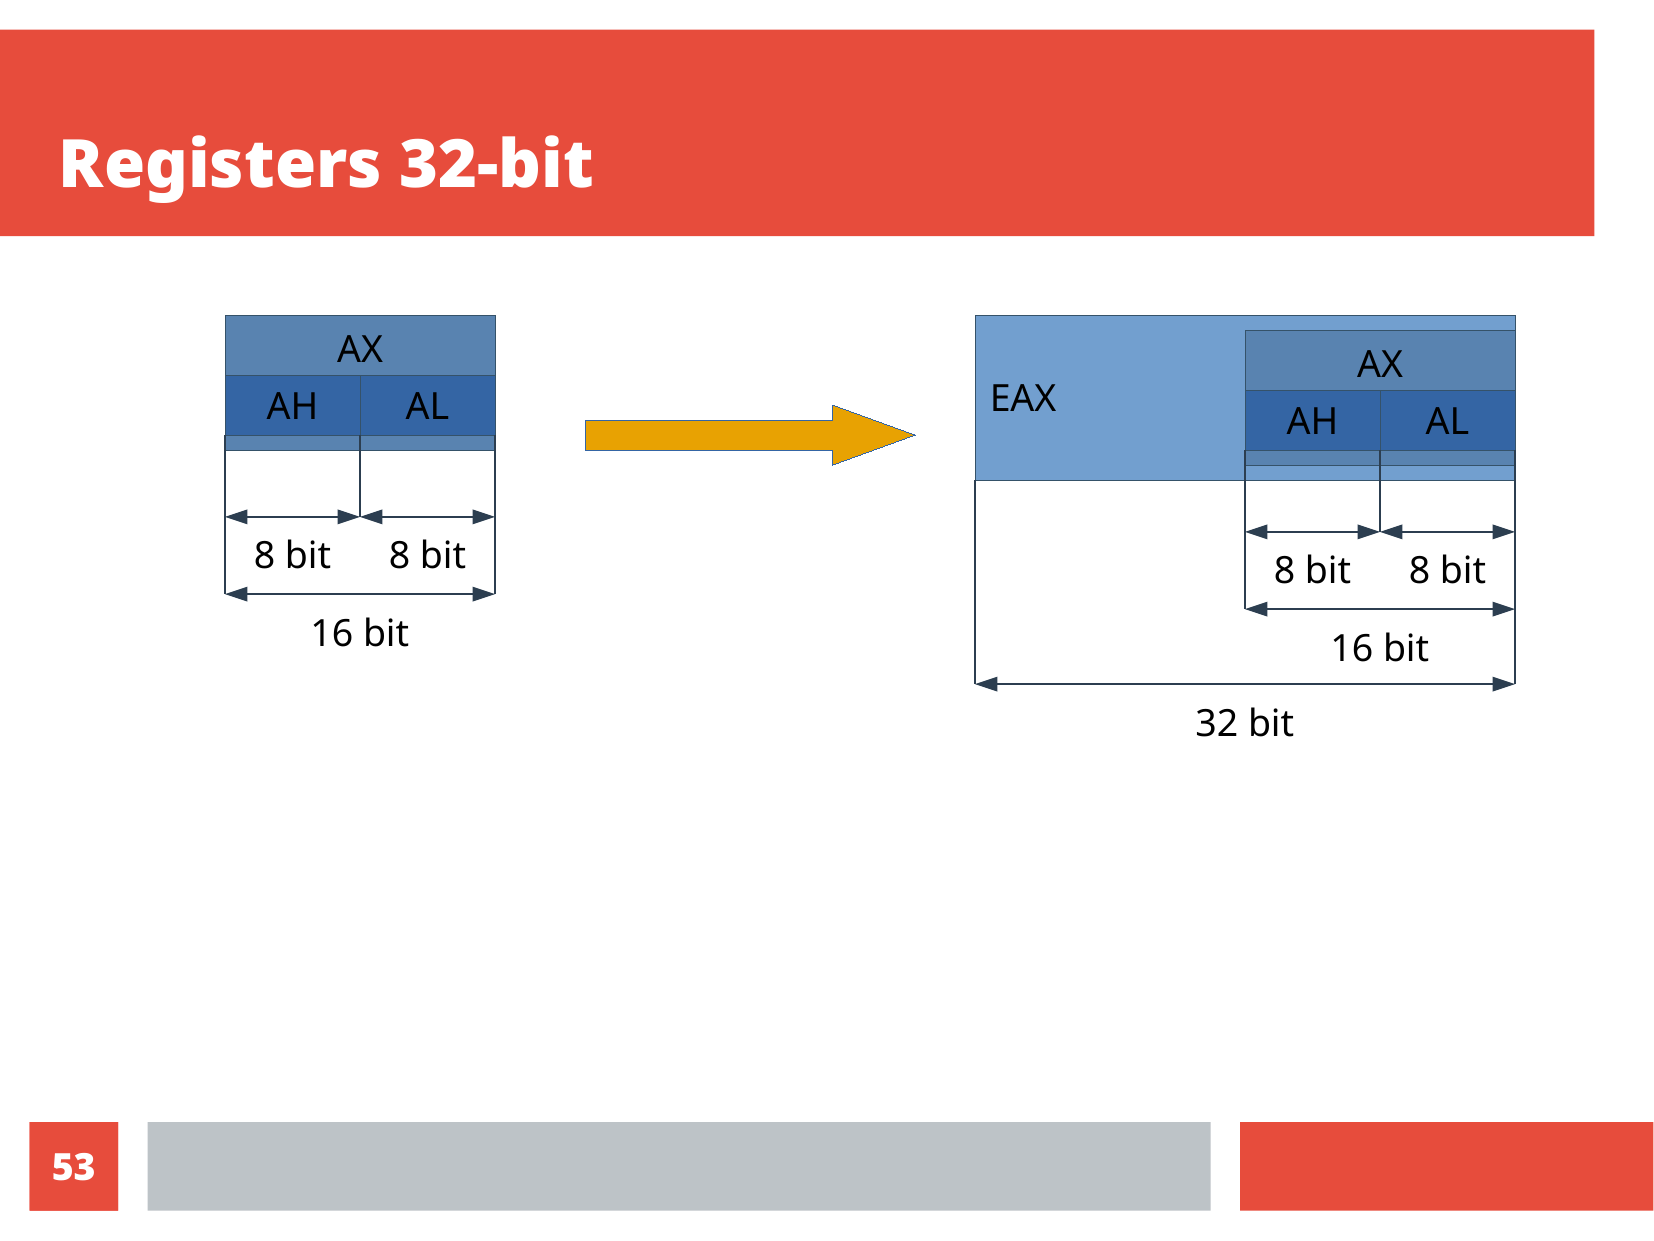

# Registers 32-bit
AX
EAX
AX
AH
AL
AH
AL
8 bit
8 bit
8 bit
8 bit
16 bit
16 bit
32 bit
53